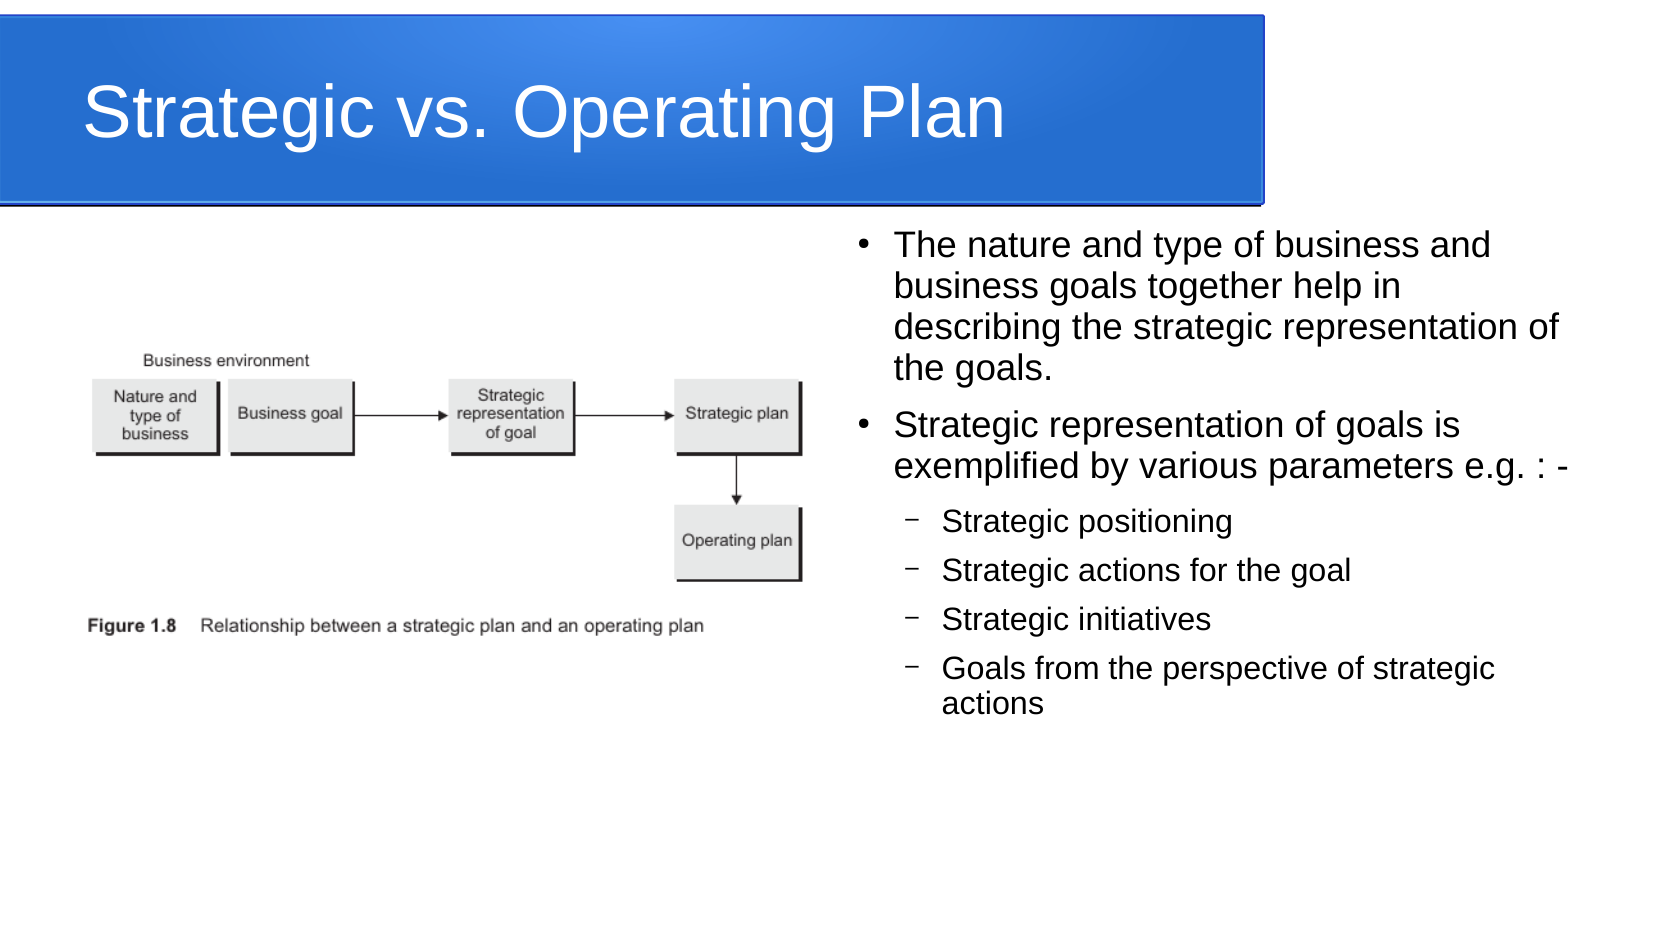

# Strategic vs. Operating Plan
The nature and type of business and business goals together help in describing the strategic representation of the goals.
Strategic representation of goals is exemplified by various parameters e.g. : -
Strategic positioning
Strategic actions for the goal
Strategic initiatives
Goals from the perspective of strategic actions